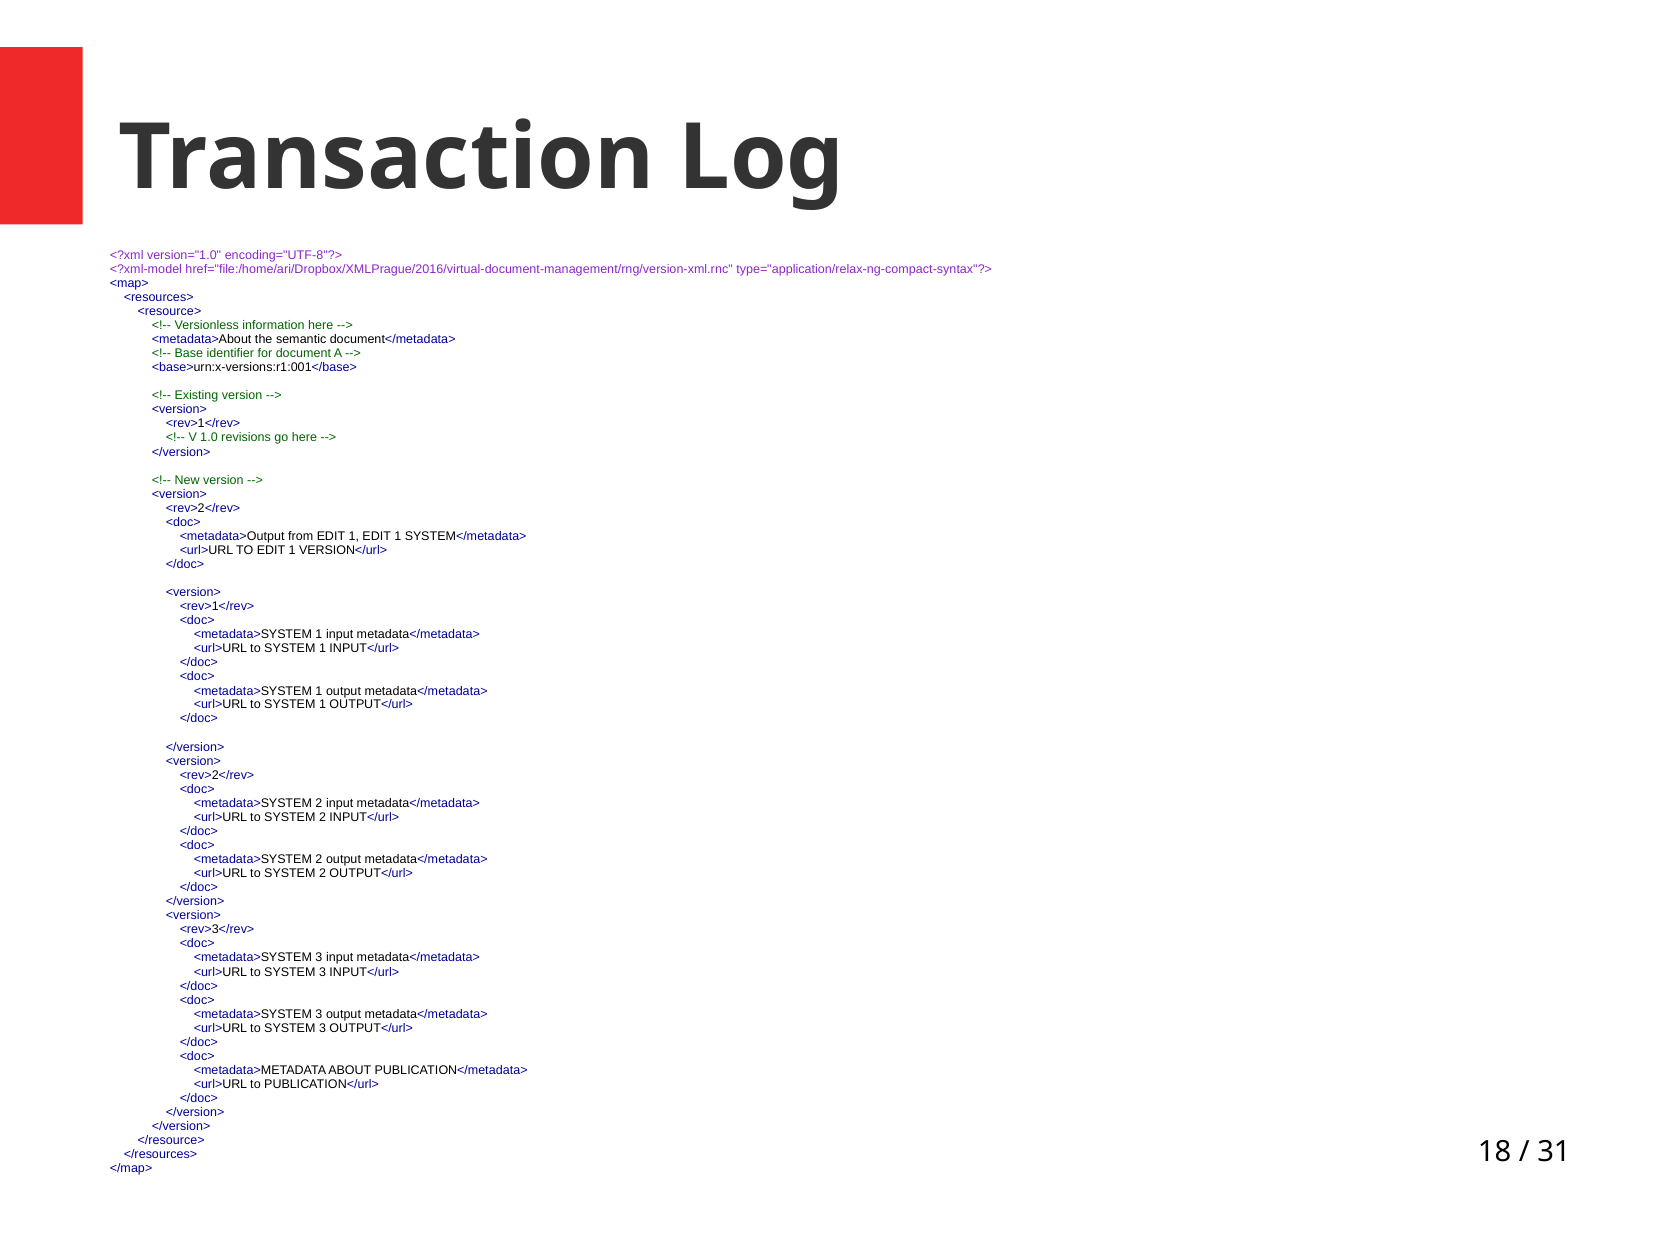

# Transaction Log
<?xml version="1.0" encoding="UTF-8"?>
<?xml-model href="file:/home/ari/Dropbox/XMLPrague/2016/virtual-document-management/rng/version-xml.rnc" type="application/relax-ng-compact-syntax"?>
<map>
 <resources>
 <resource>
 <!-- Versionless information here -->
 <metadata>About the semantic document</metadata>
 <!-- Base identifier for document A -->
 <base>urn:x-versions:r1:001</base>
 <!-- Existing version -->
 <version>
 <rev>1</rev>
 <!-- V 1.0 revisions go here -->
 </version>
 <!-- New version -->
 <version>
 <rev>2</rev>
 <doc>
 <metadata>Output from EDIT 1, EDIT 1 SYSTEM</metadata>
 <url>URL TO EDIT 1 VERSION</url>
 </doc>
 <version>
 <rev>1</rev>
 <doc>
 <metadata>SYSTEM 1 input metadata</metadata>
 <url>URL to SYSTEM 1 INPUT</url>
 </doc>
 <doc>
 <metadata>SYSTEM 1 output metadata</metadata>
 <url>URL to SYSTEM 1 OUTPUT</url>
 </doc>
 </version>
 <version>
 <rev>2</rev>
 <doc>
 <metadata>SYSTEM 2 input metadata</metadata>
 <url>URL to SYSTEM 2 INPUT</url>
 </doc>
 <doc>
 <metadata>SYSTEM 2 output metadata</metadata>
 <url>URL to SYSTEM 2 OUTPUT</url>
 </doc>
 </version>
 <version>
 <rev>3</rev>
 <doc>
 <metadata>SYSTEM 3 input metadata</metadata>
 <url>URL to SYSTEM 3 INPUT</url>
 </doc>
 <doc>
 <metadata>SYSTEM 3 output metadata</metadata>
 <url>URL to SYSTEM 3 OUTPUT</url>
 </doc>
 <doc>
 <metadata>METADATA ABOUT PUBLICATION</metadata>
 <url>URL to PUBLICATION</url>
 </doc>
 </version>
 </version>
 </resource>
 </resources>
</map>
18